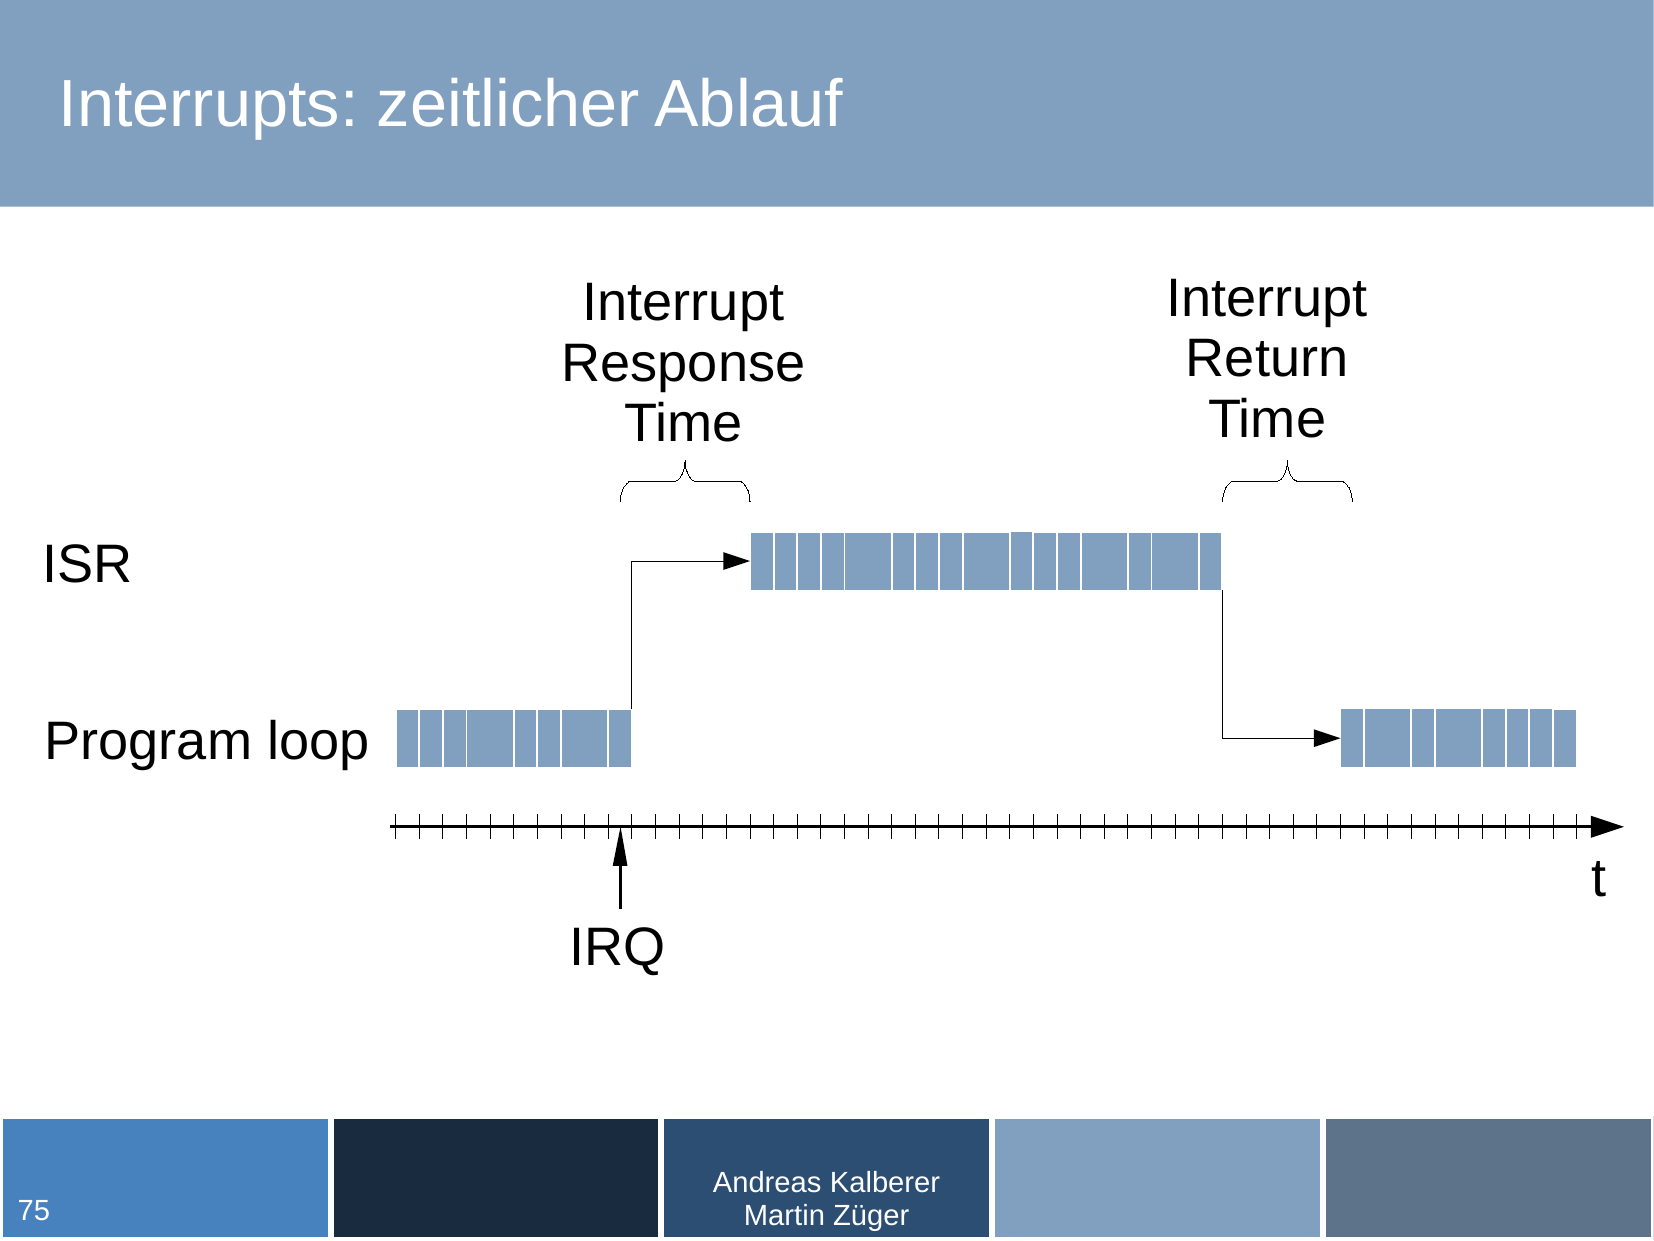

# Interrupts: zeitlicher Ablauf
Interrupt
Return
Time
Interrupt
Response
Time
ISR
Program loop
t
IRQ
LibreOffice Productivity Suite
75